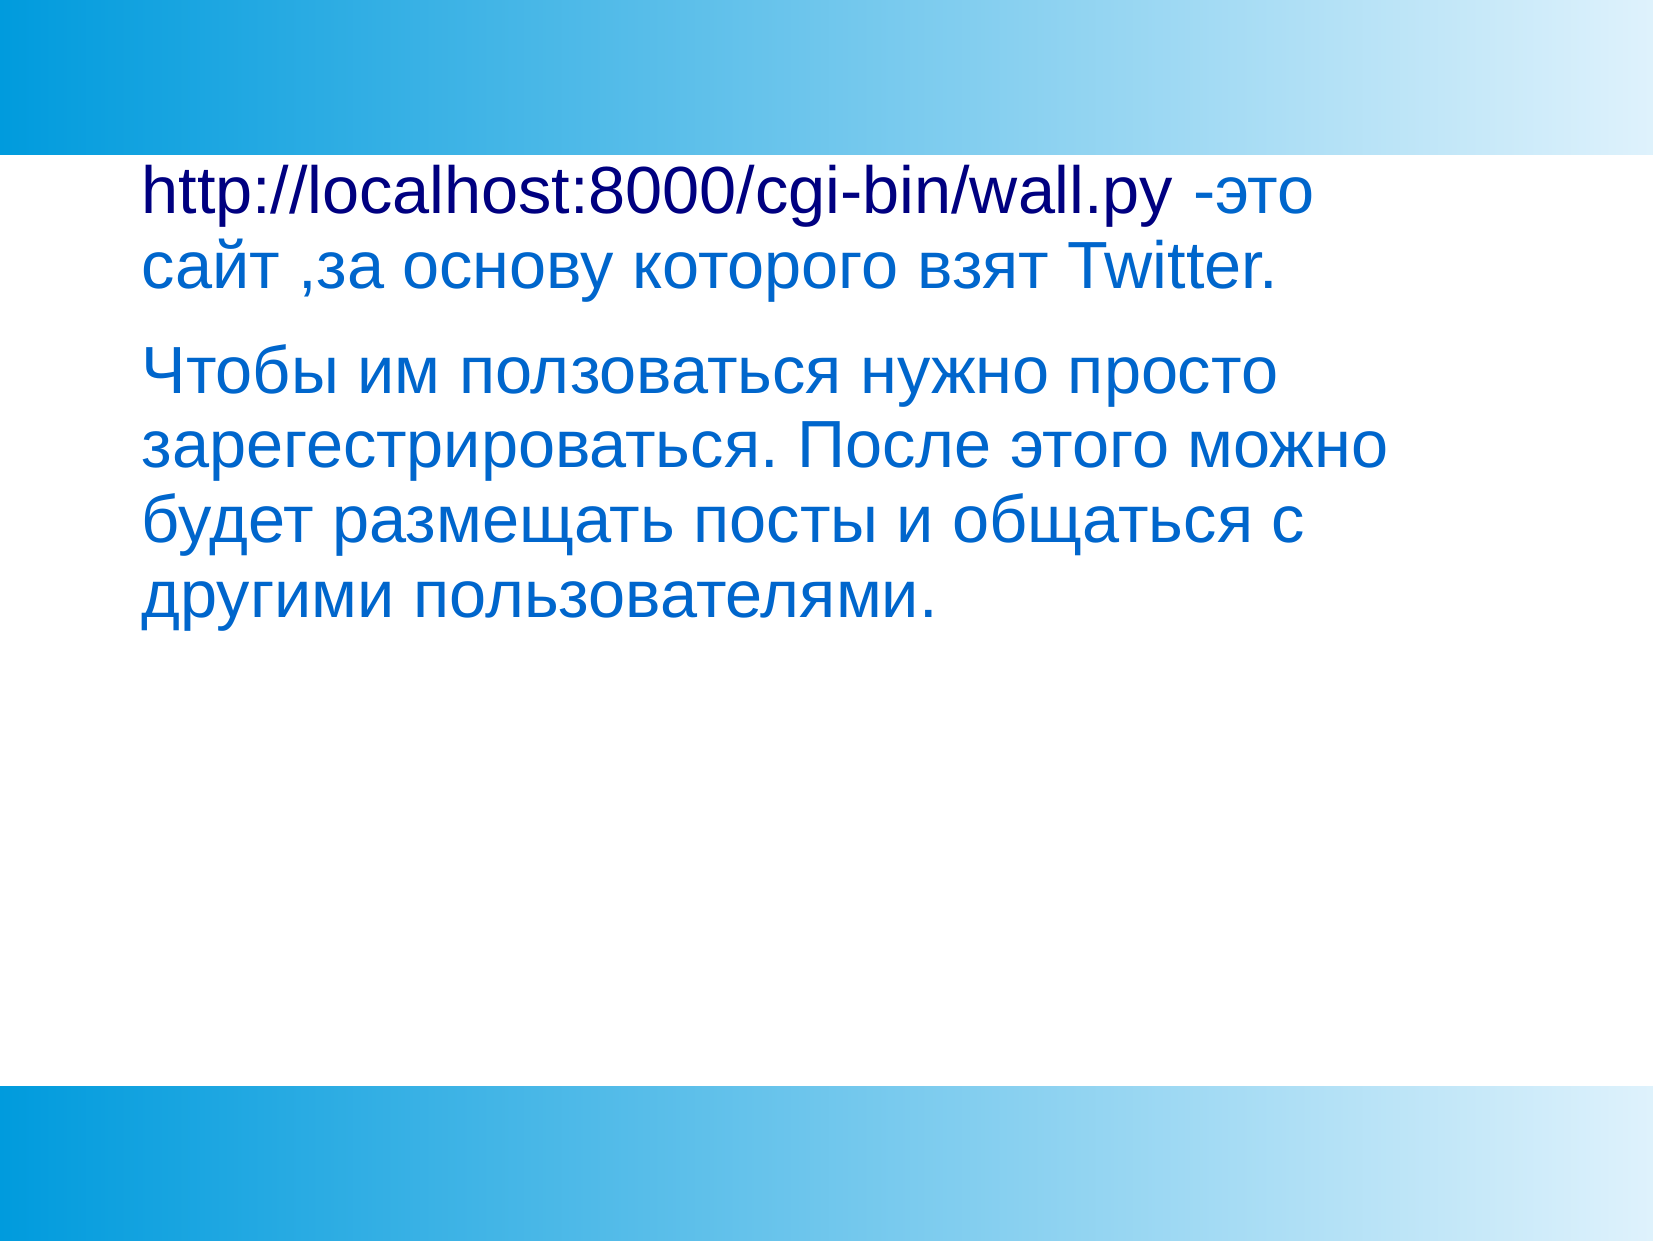

# http://localhost:8000/cgi-bin/wall.py -это сайт ,за основу которого взят Twitter.
Чтобы им ползоваться нужно просто зарегестрироваться. После этого можно будет размещать посты и общаться с другими пользователями.